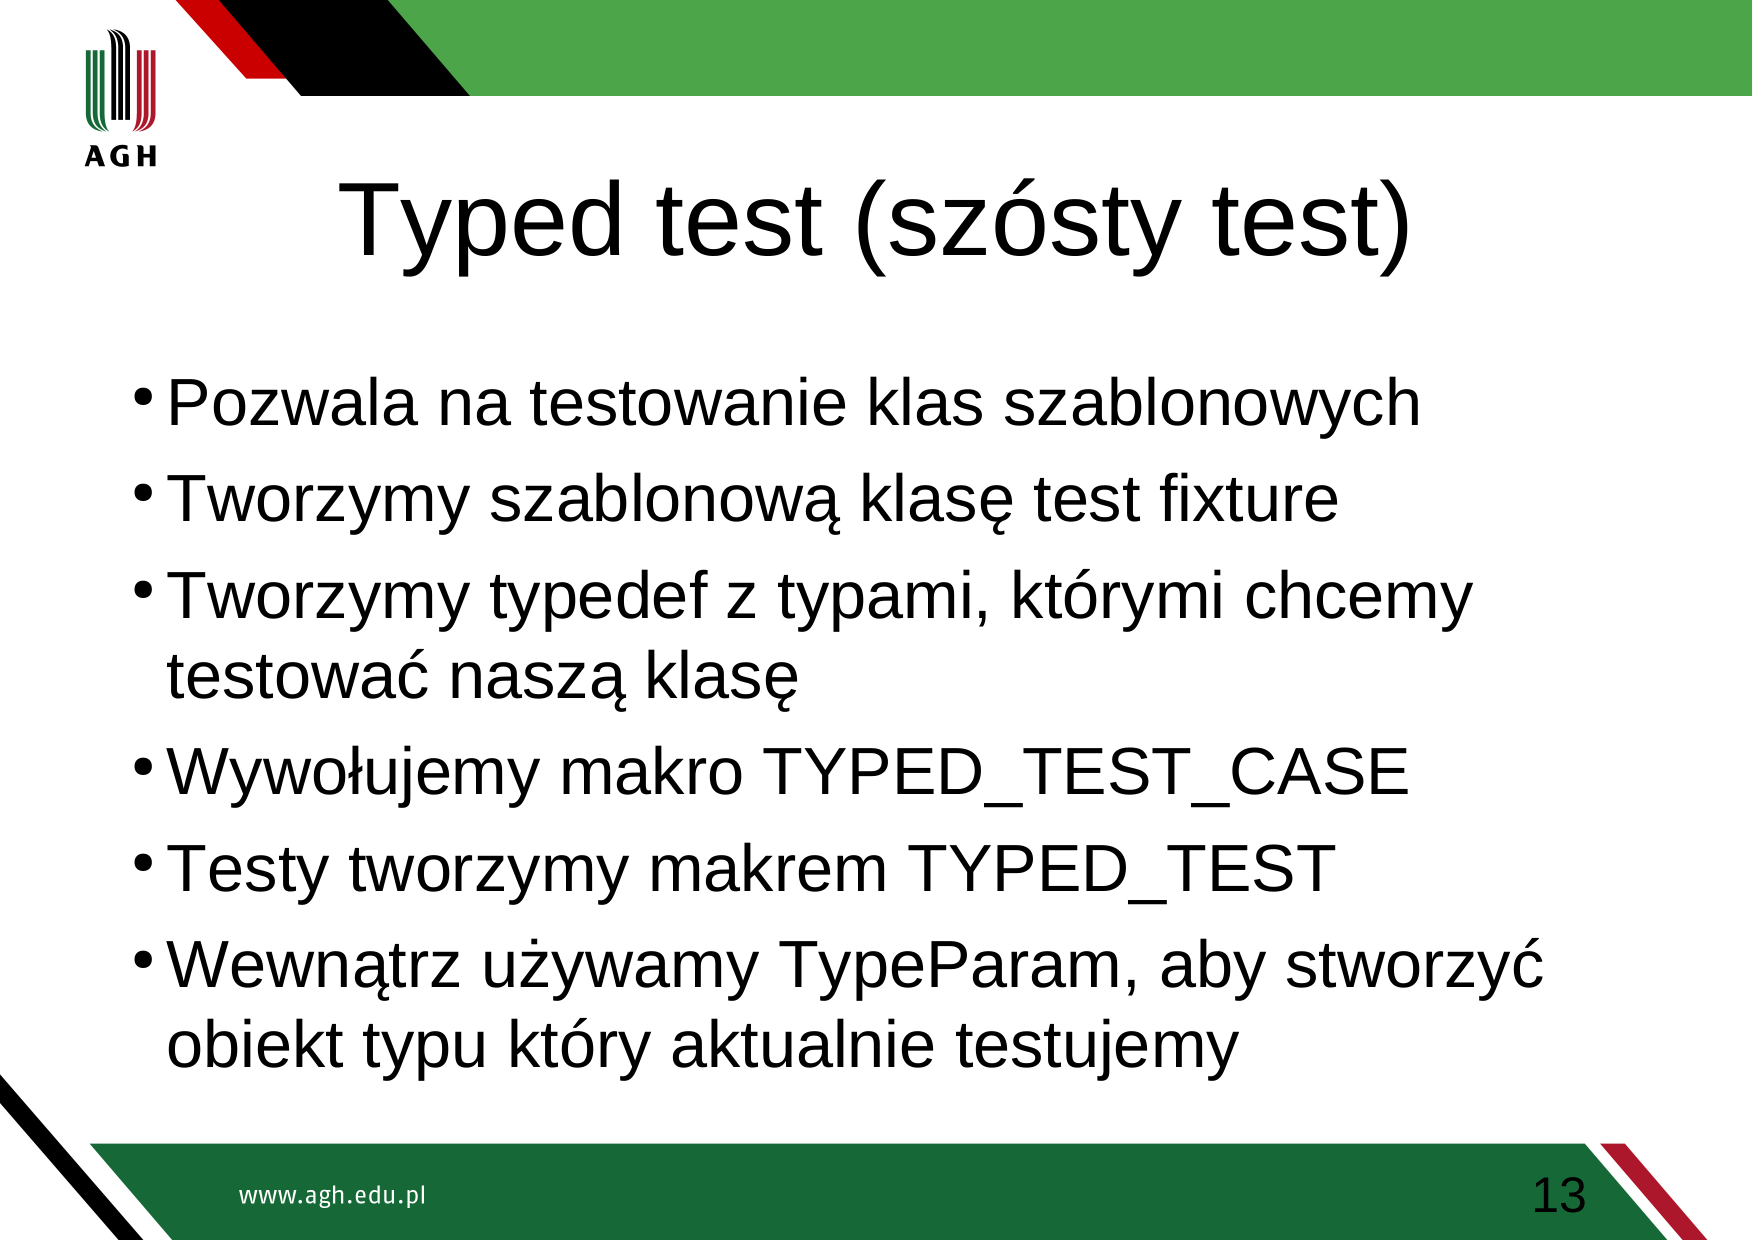

# Typed test (szósty test)
Pozwala na testowanie klas szablonowych
Tworzymy szablonową klasę test fixture
Tworzymy typedef z typami, którymi chcemy testować naszą klasę
Wywołujemy makro TYPED_TEST_CASE
Testy tworzymy makrem TYPED_TEST
Wewnątrz używamy TypeParam, aby stworzyć obiekt typu który aktualnie testujemy